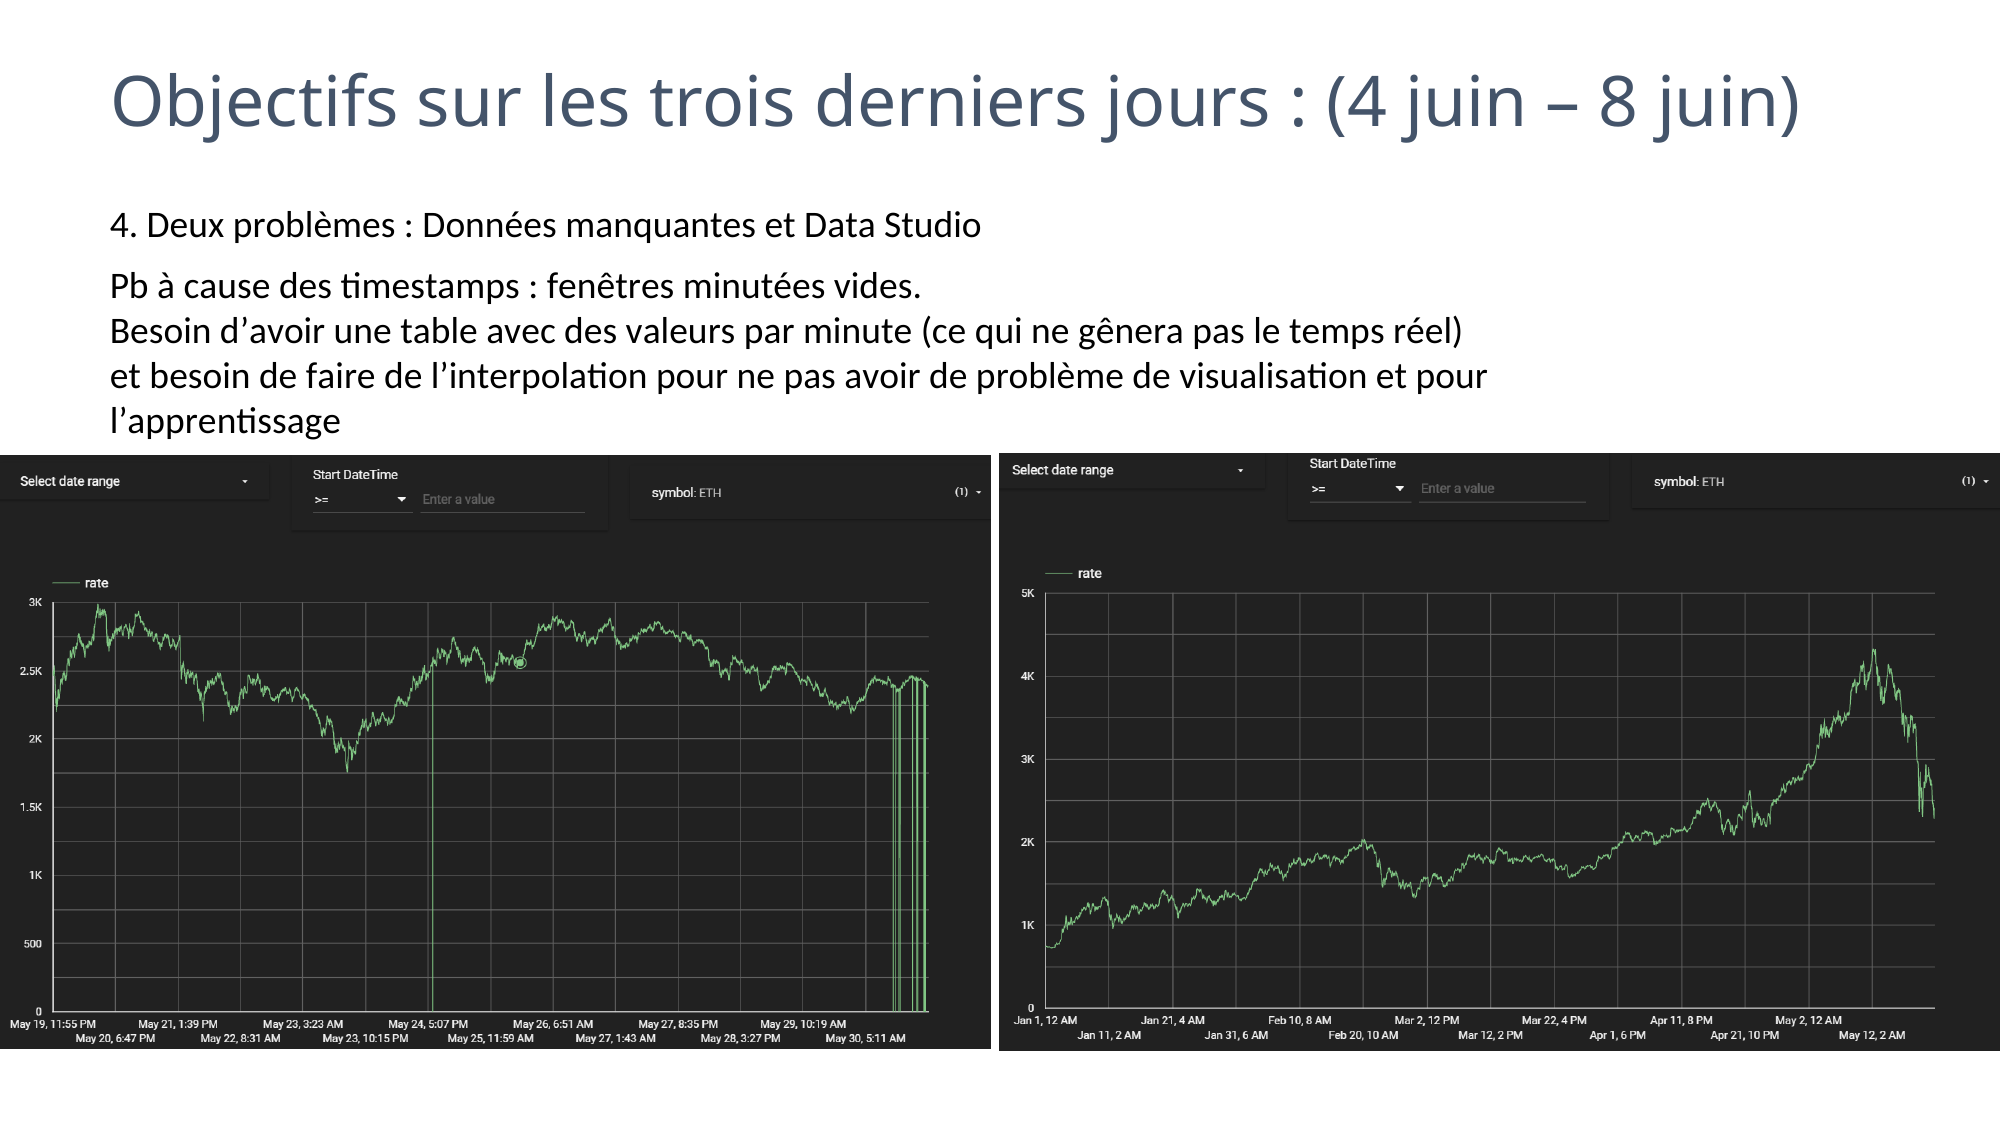

# Objectifs sur les trois derniers jours : (4 juin – 8 juin)
4. Deux problèmes : Données manquantes et Data Studio
Pb à cause des timestamps : fenêtres minutées vides.
Besoin d’avoir une table avec des valeurs par minute (ce qui ne gênera pas le temps réel)
et besoin de faire de l’interpolation pour ne pas avoir de problème de visualisation et pour l’apprentissage